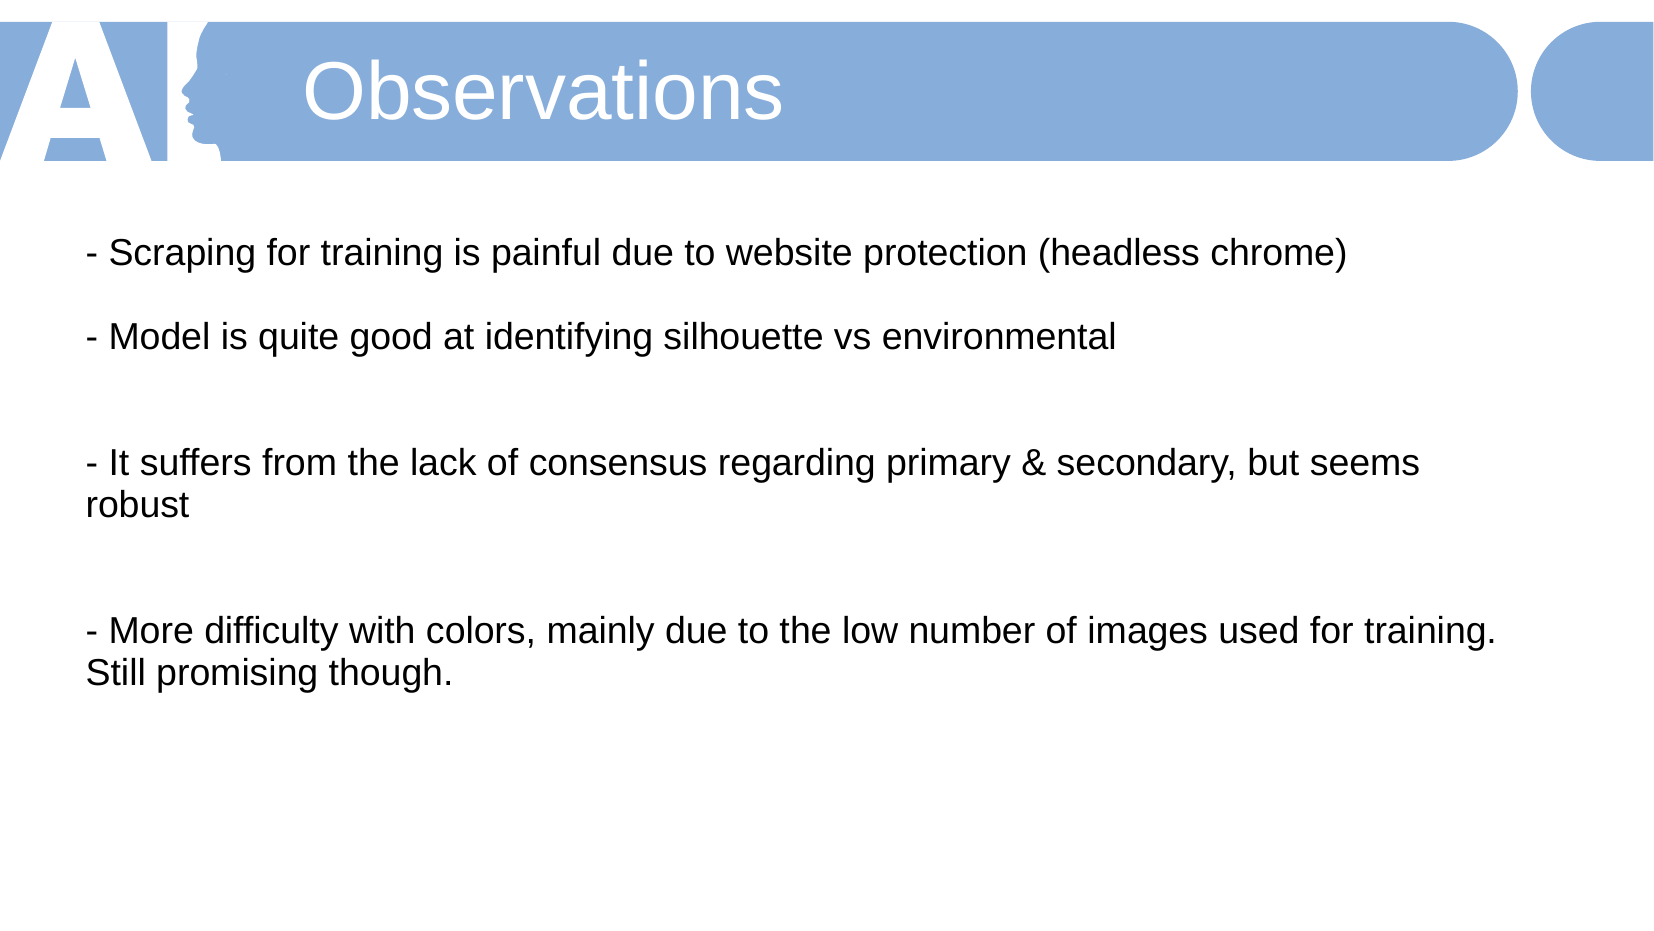

# Observations
- Scraping for training is painful due to website protection (headless chrome)
- Model is quite good at identifying silhouette vs environmental
- It suffers from the lack of consensus regarding primary & secondary, but seems robust
- More difficulty with colors, mainly due to the low number of images used for training. Still promising though.